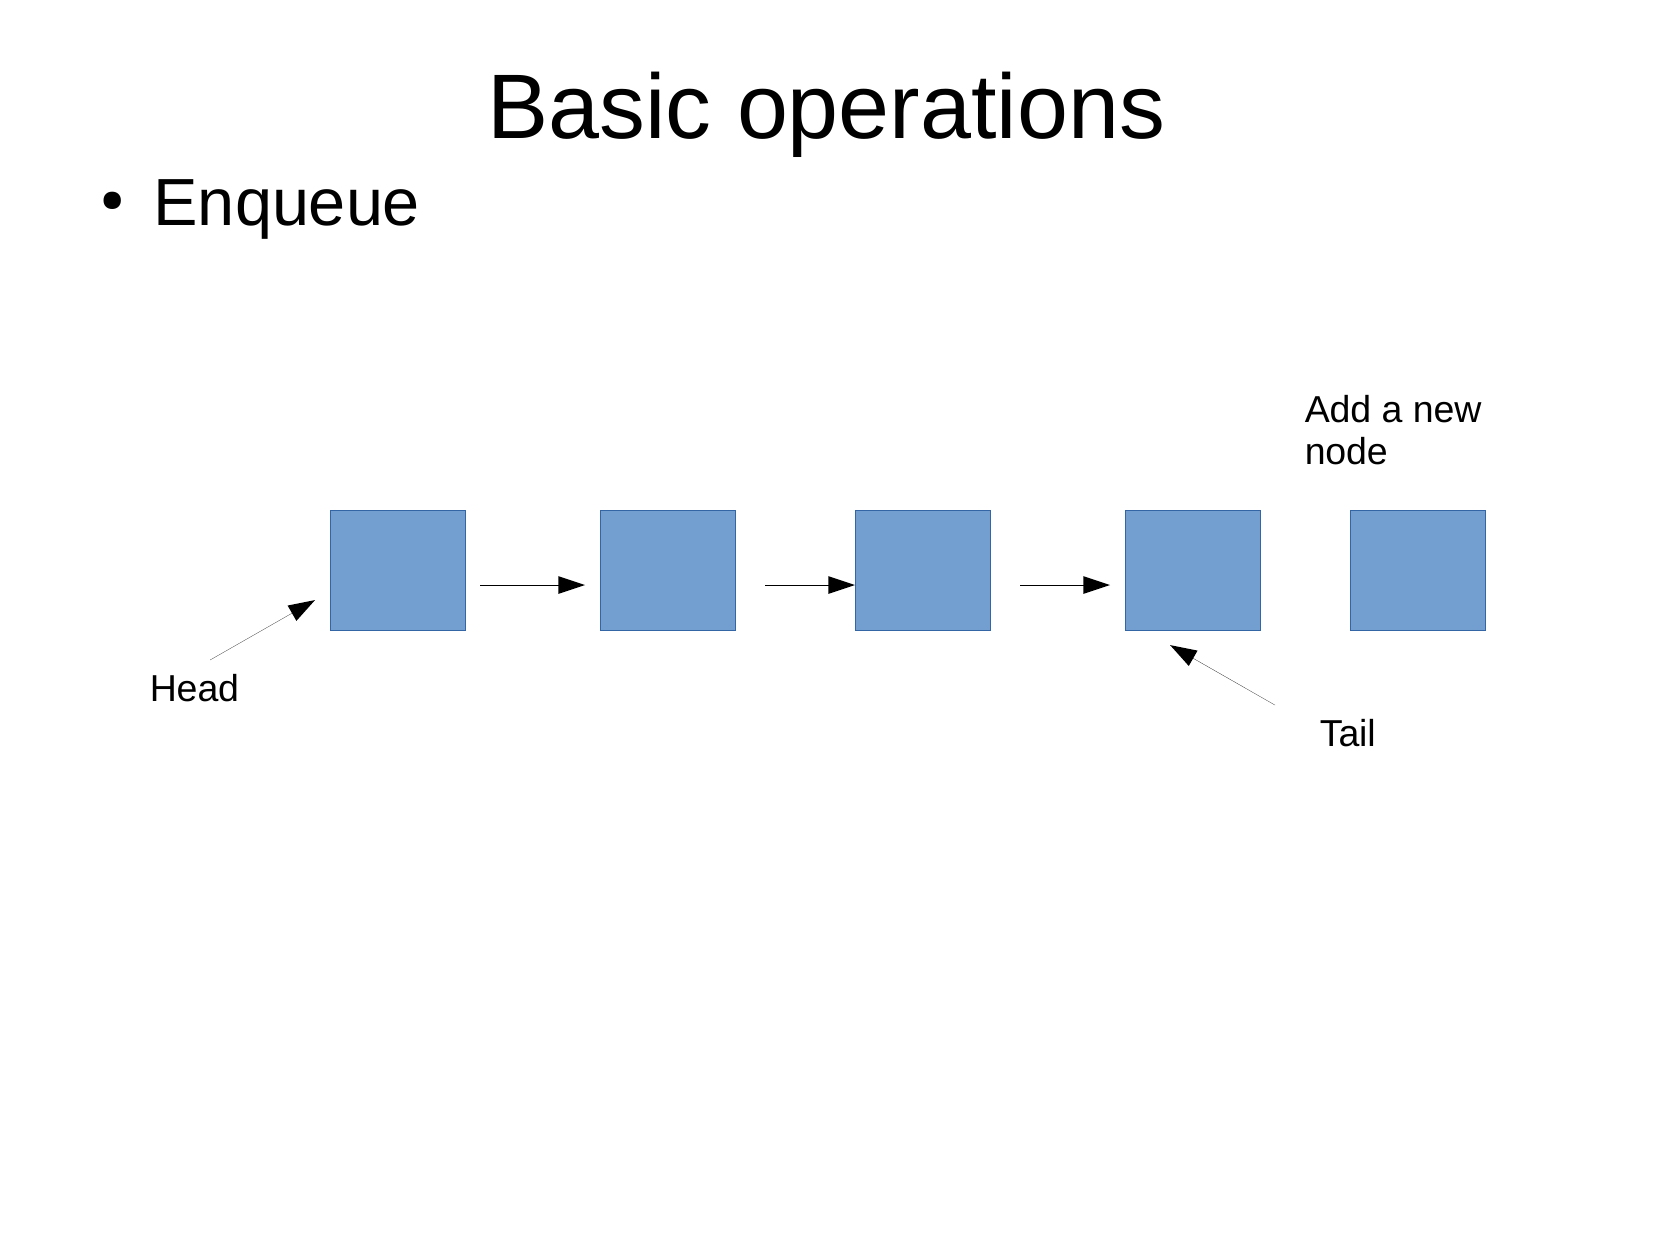

# Basic operations
Enqueue
Add a new node
Head
Tail